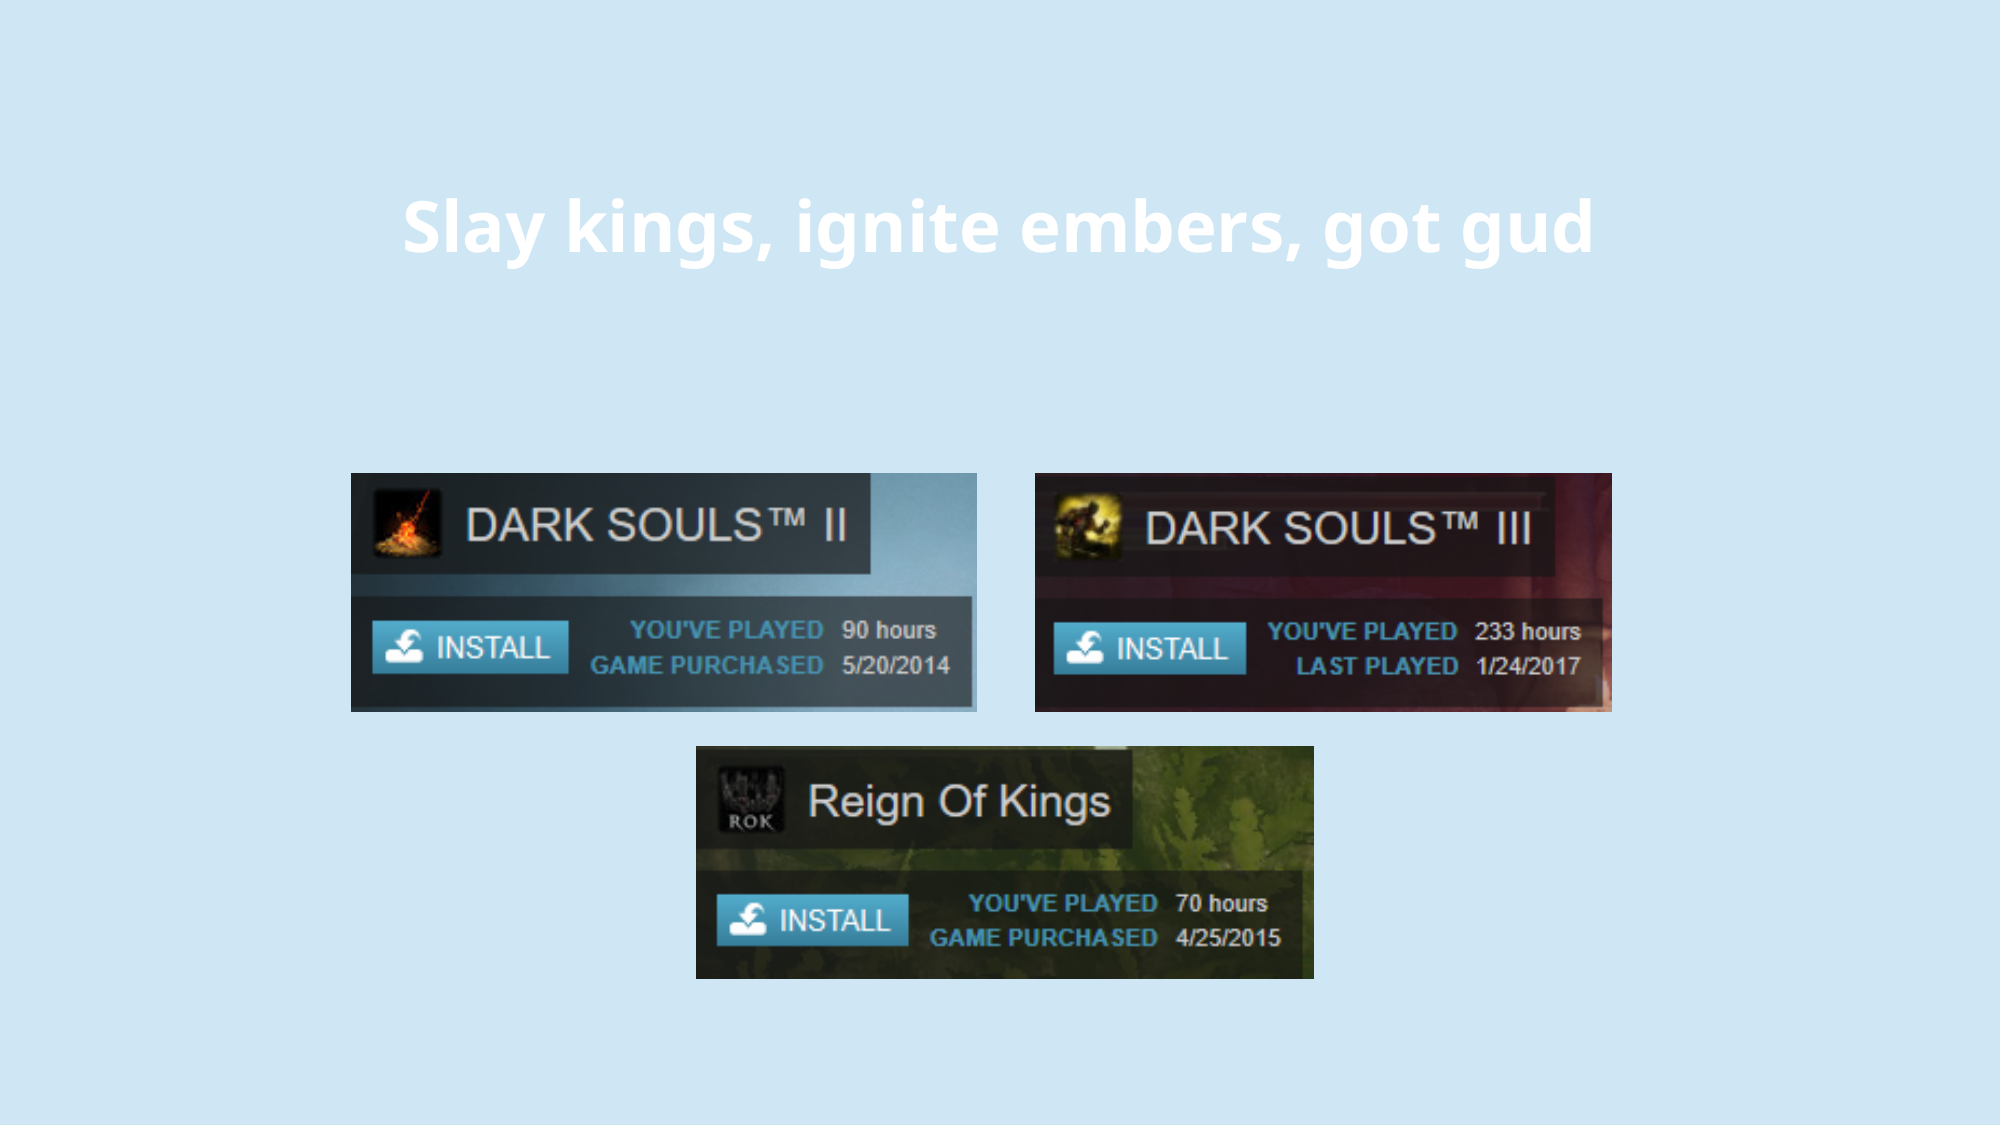

# Slay kings, ignite embers, got gud